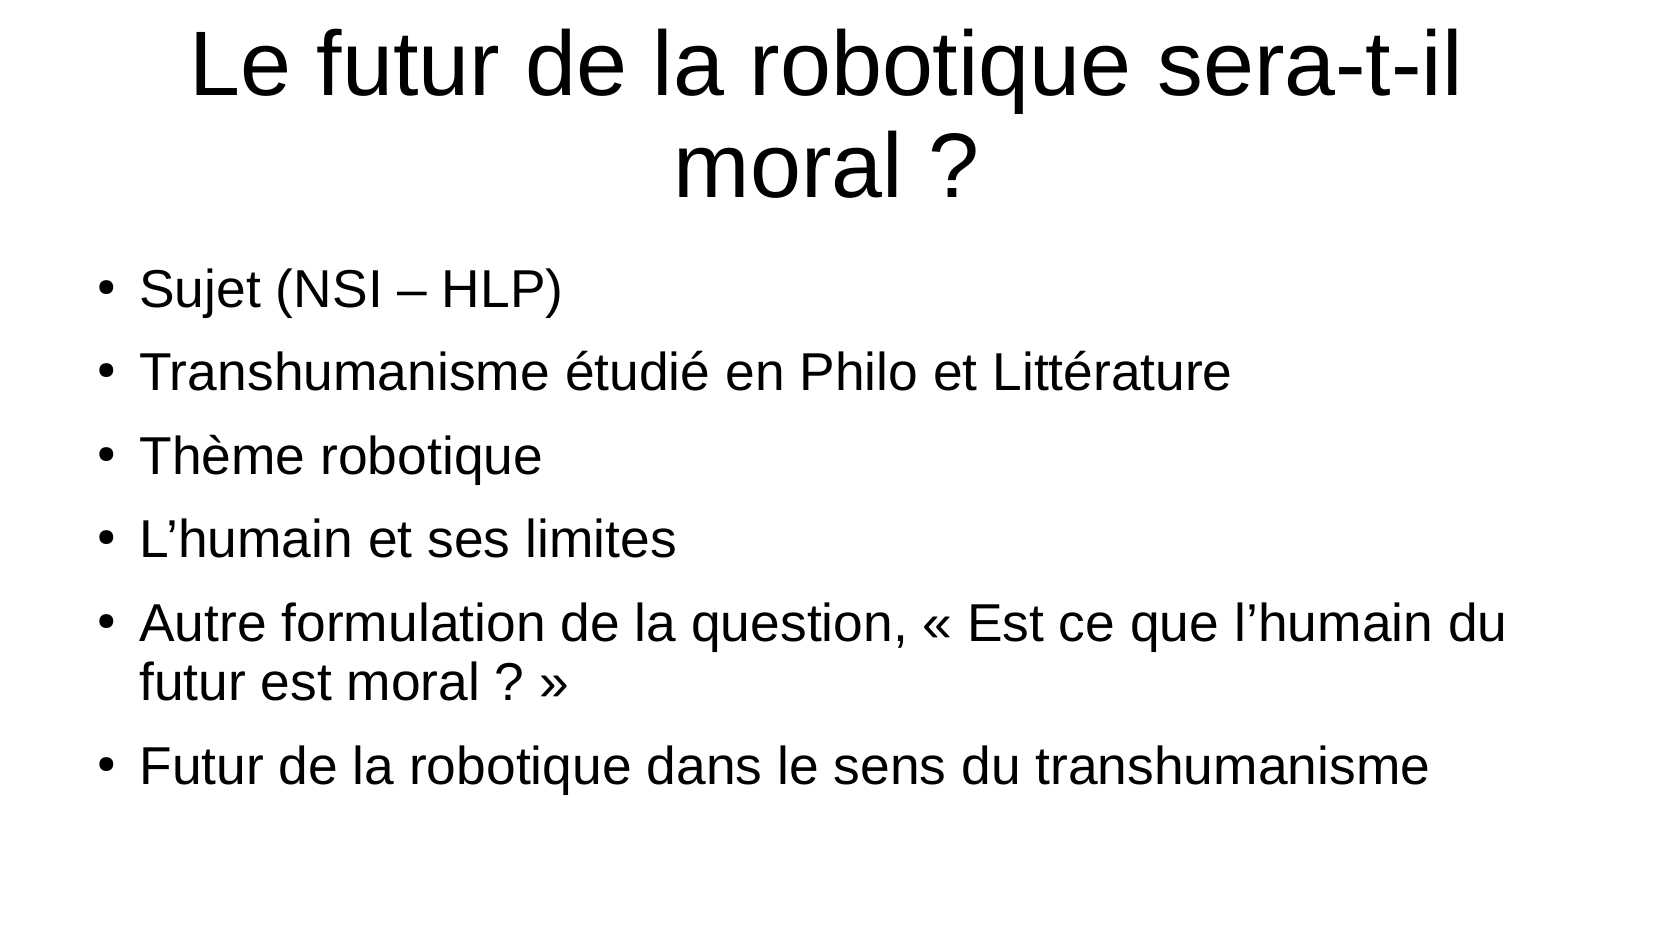

# Le futur de la robotique sera-t-il moral ?
Sujet (NSI – HLP)
Transhumanisme étudié en Philo et Littérature
Thème robotique
L’humain et ses limites
Autre formulation de la question, « Est ce que l’humain du futur est moral ? »
Futur de la robotique dans le sens du transhumanisme